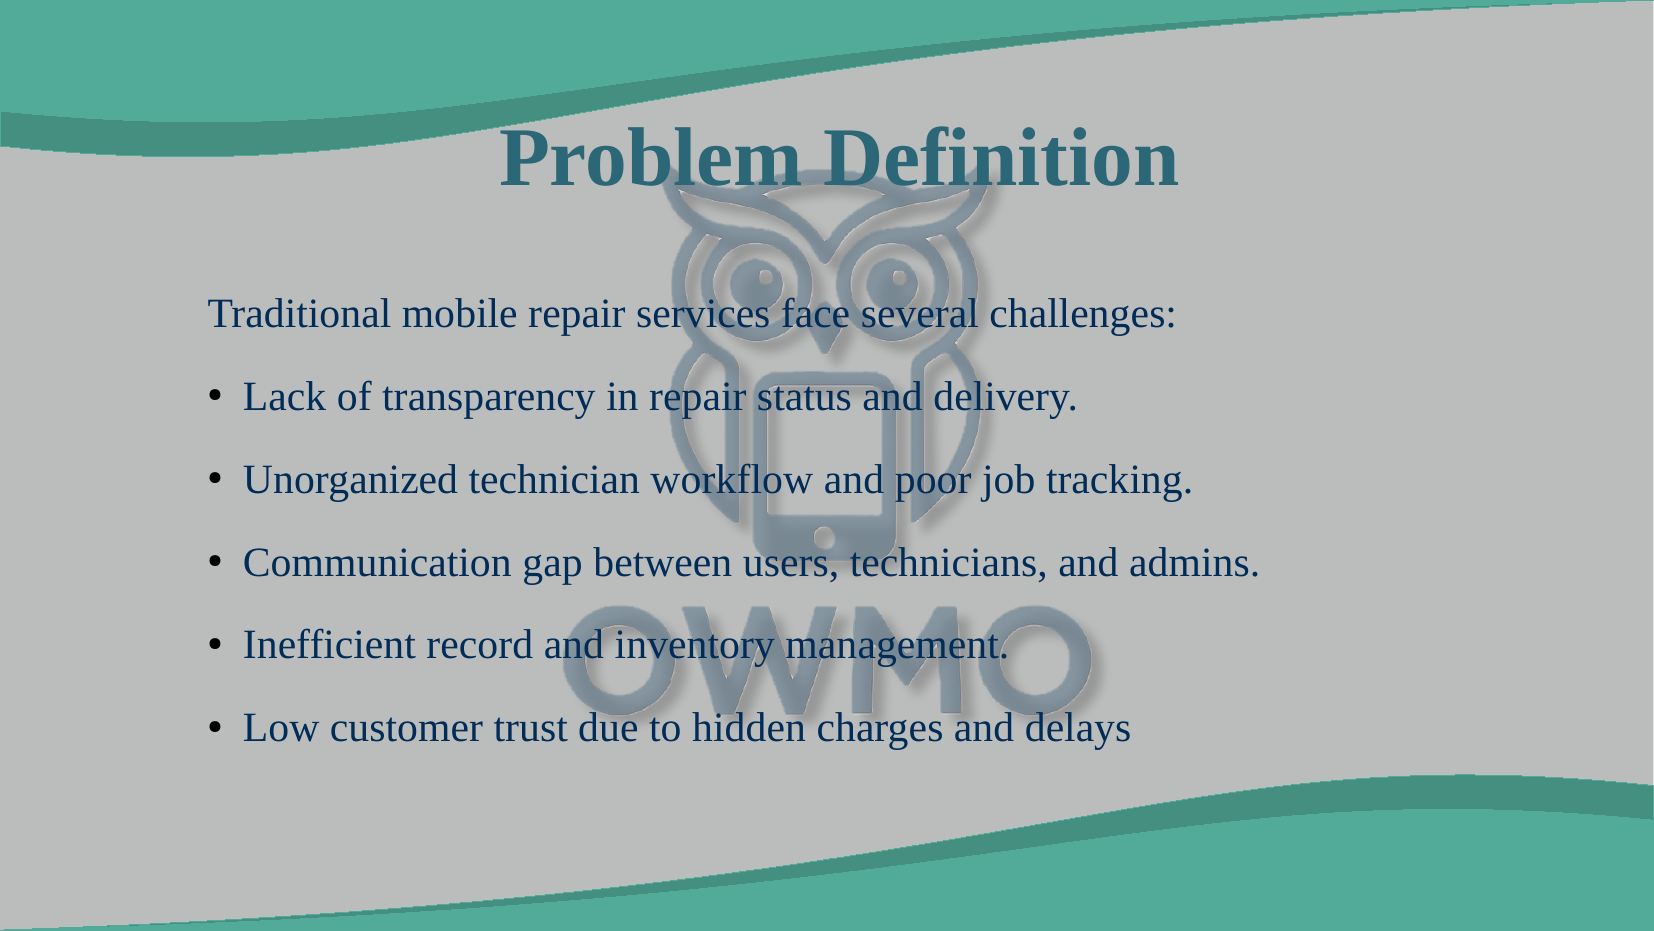

Problem Definition
Traditional mobile repair services face several challenges:
Lack of transparency in repair status and delivery.
Unorganized technician workflow and poor job tracking.
Communication gap between users, technicians, and admins.
Inefficient record and inventory management.
Low customer trust due to hidden charges and delays